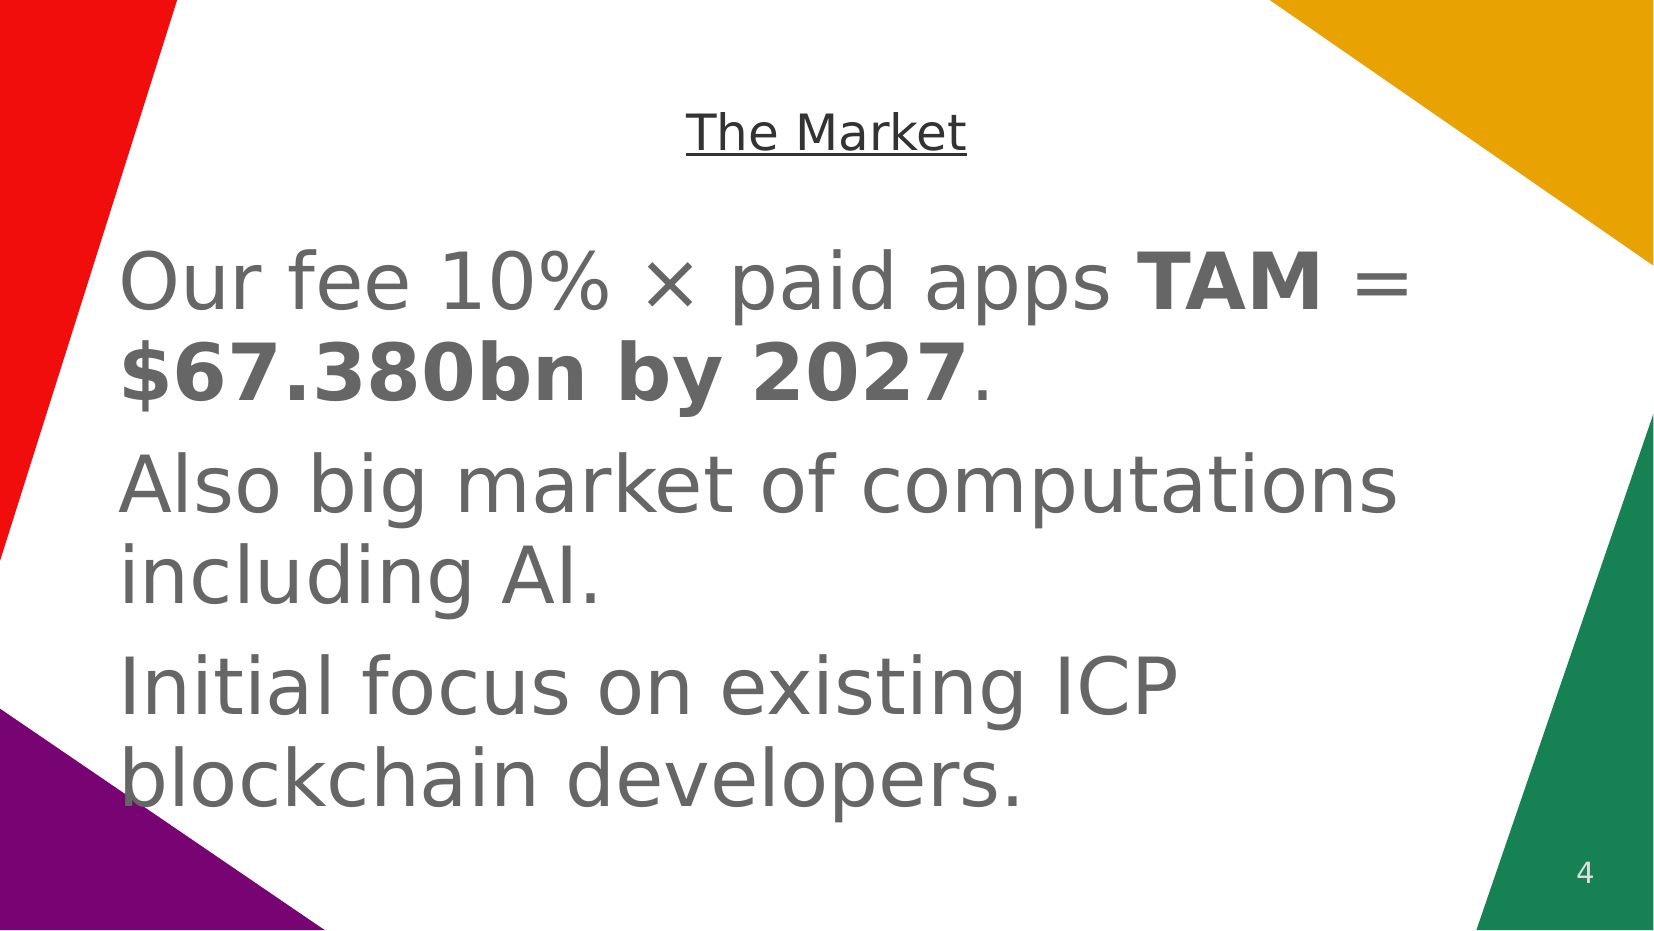

# The Market
Our fee 10% ⨯ paid apps TAM = $67.380bn by 2027.
Also big market of computations including AI.
Initial focus on existing ICP blockchain developers.
4